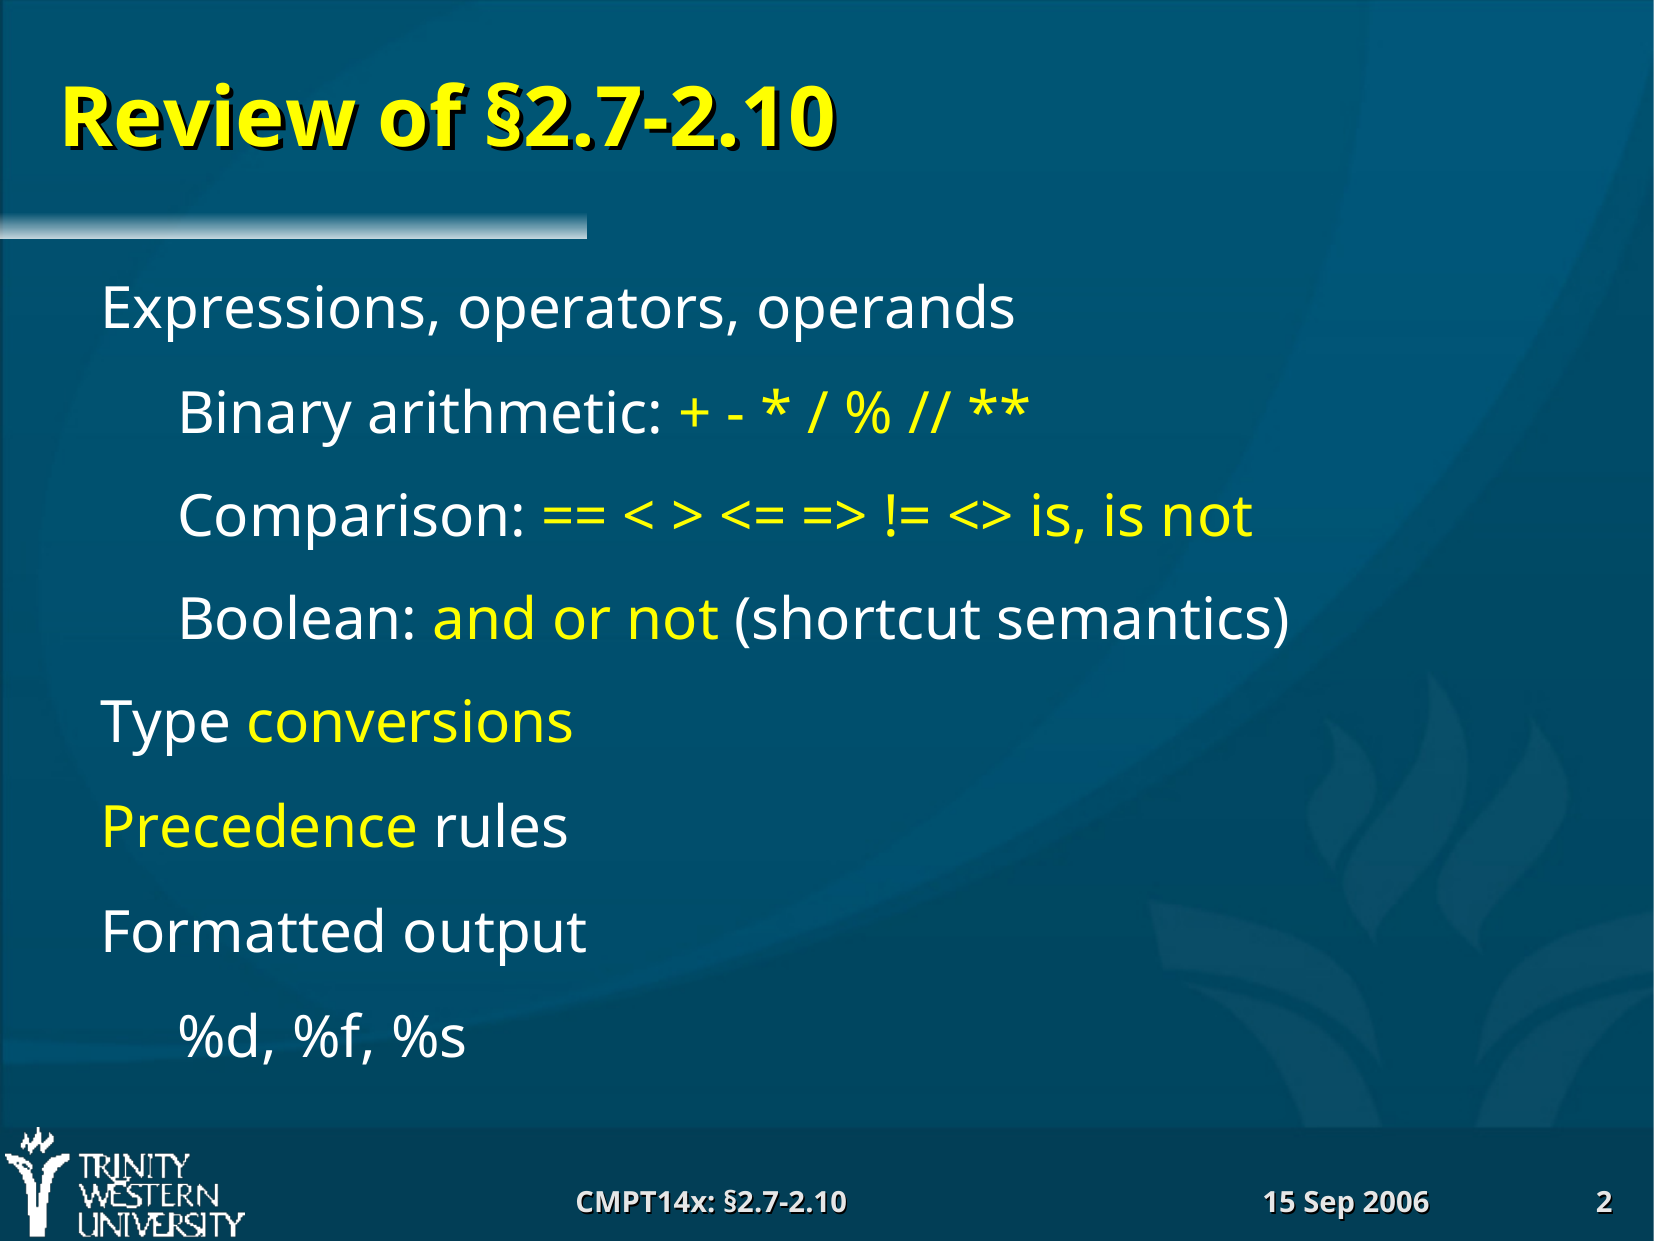

# Review of §2.7-2.10
Expressions, operators, operands
Binary arithmetic: + - * / % // **
Comparison: == < > <= => != <> is, is not
Boolean: and or not (shortcut semantics)
Type conversions
Precedence rules
Formatted output
%d, %f, %s
CMPT14x: §2.7-2.10
15 Sep 2006
2